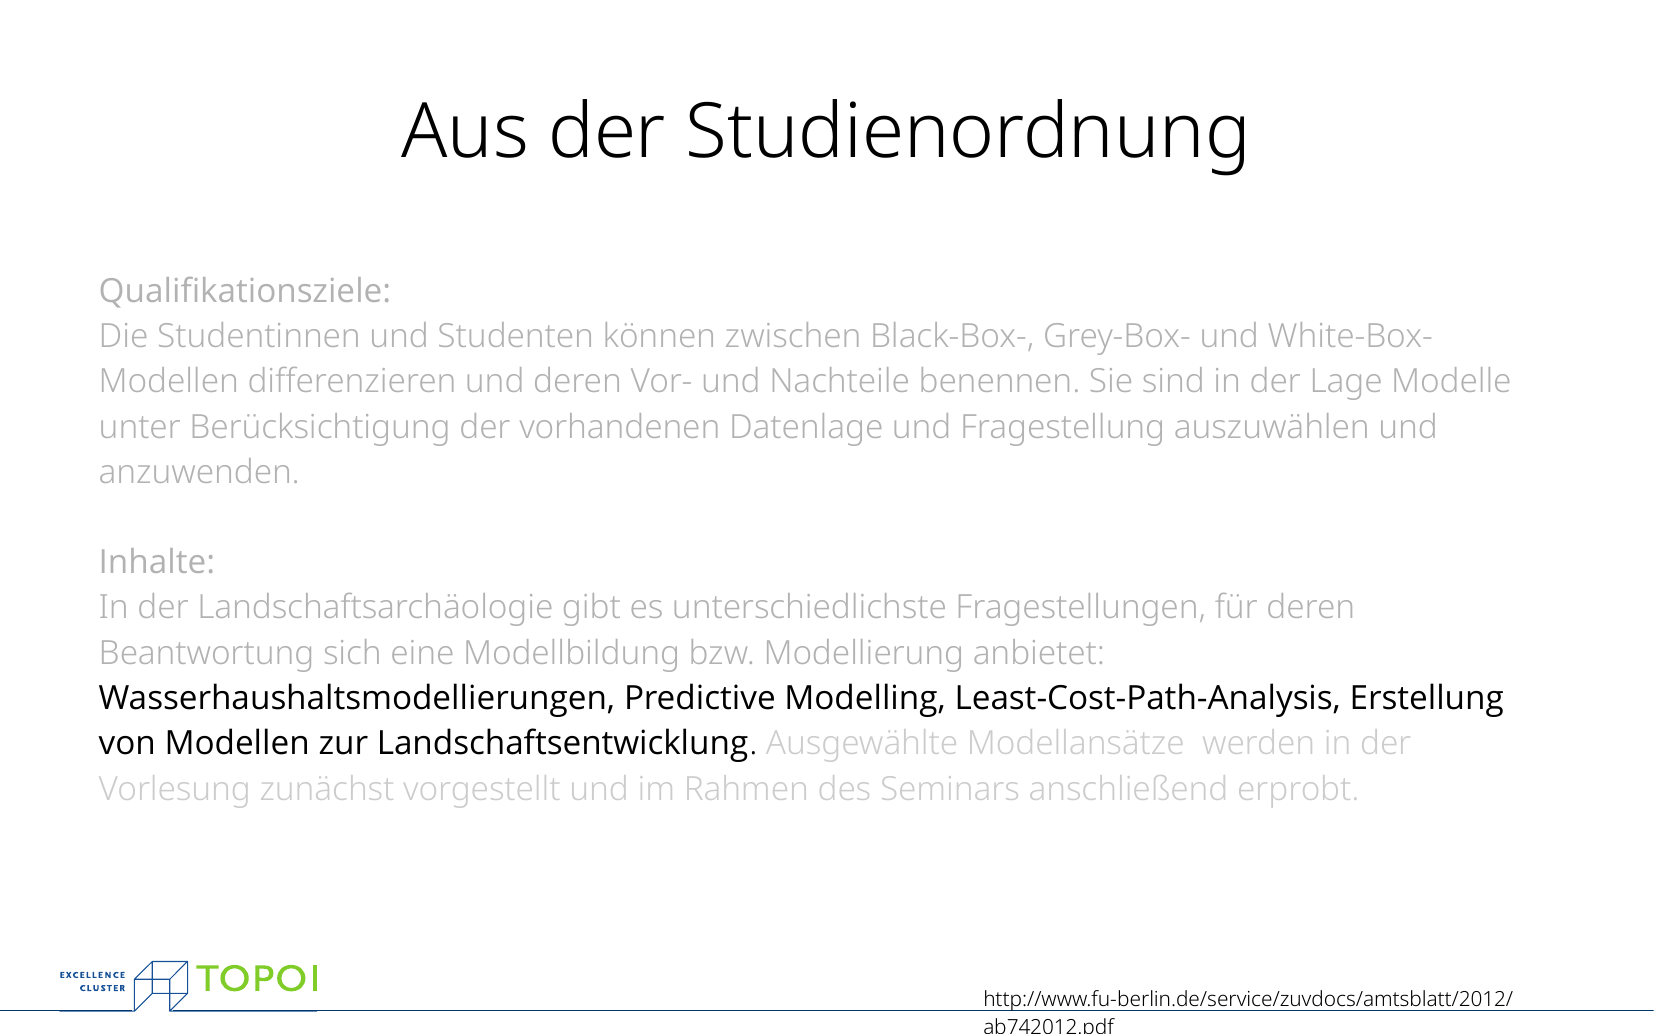

# Aus der Studienordnung
Qualifikationsziele:
Die Studentinnen und Studenten können zwischen Black-Box-, Grey-Box- und White-Box-Modellen differenzieren und deren Vor- und Nachteile benennen. Sie sind in der Lage Modelle unter Berücksichtigung der vorhandenen Datenlage und Fragestellung auszuwählen und anzuwenden.
Inhalte:
In der Landschaftsarchäologie gibt es unterschiedlichste Fragestellungen, für deren
Beantwortung sich eine Modellbildung bzw. Modellierung anbietet: Wasserhaushaltsmodellierungen, Predictive Modelling, Least-Cost-Path-Analysis, Erstellung von Modellen zur Landschaftsentwicklung. Ausgewählte Modellansätze werden in der Vorlesung zunächst vorgestellt und im Rahmen des Seminars anschließend erprobt.
http://www.fu-berlin.de/service/zuvdocs/amtsblatt/2012/ab742012.pdf